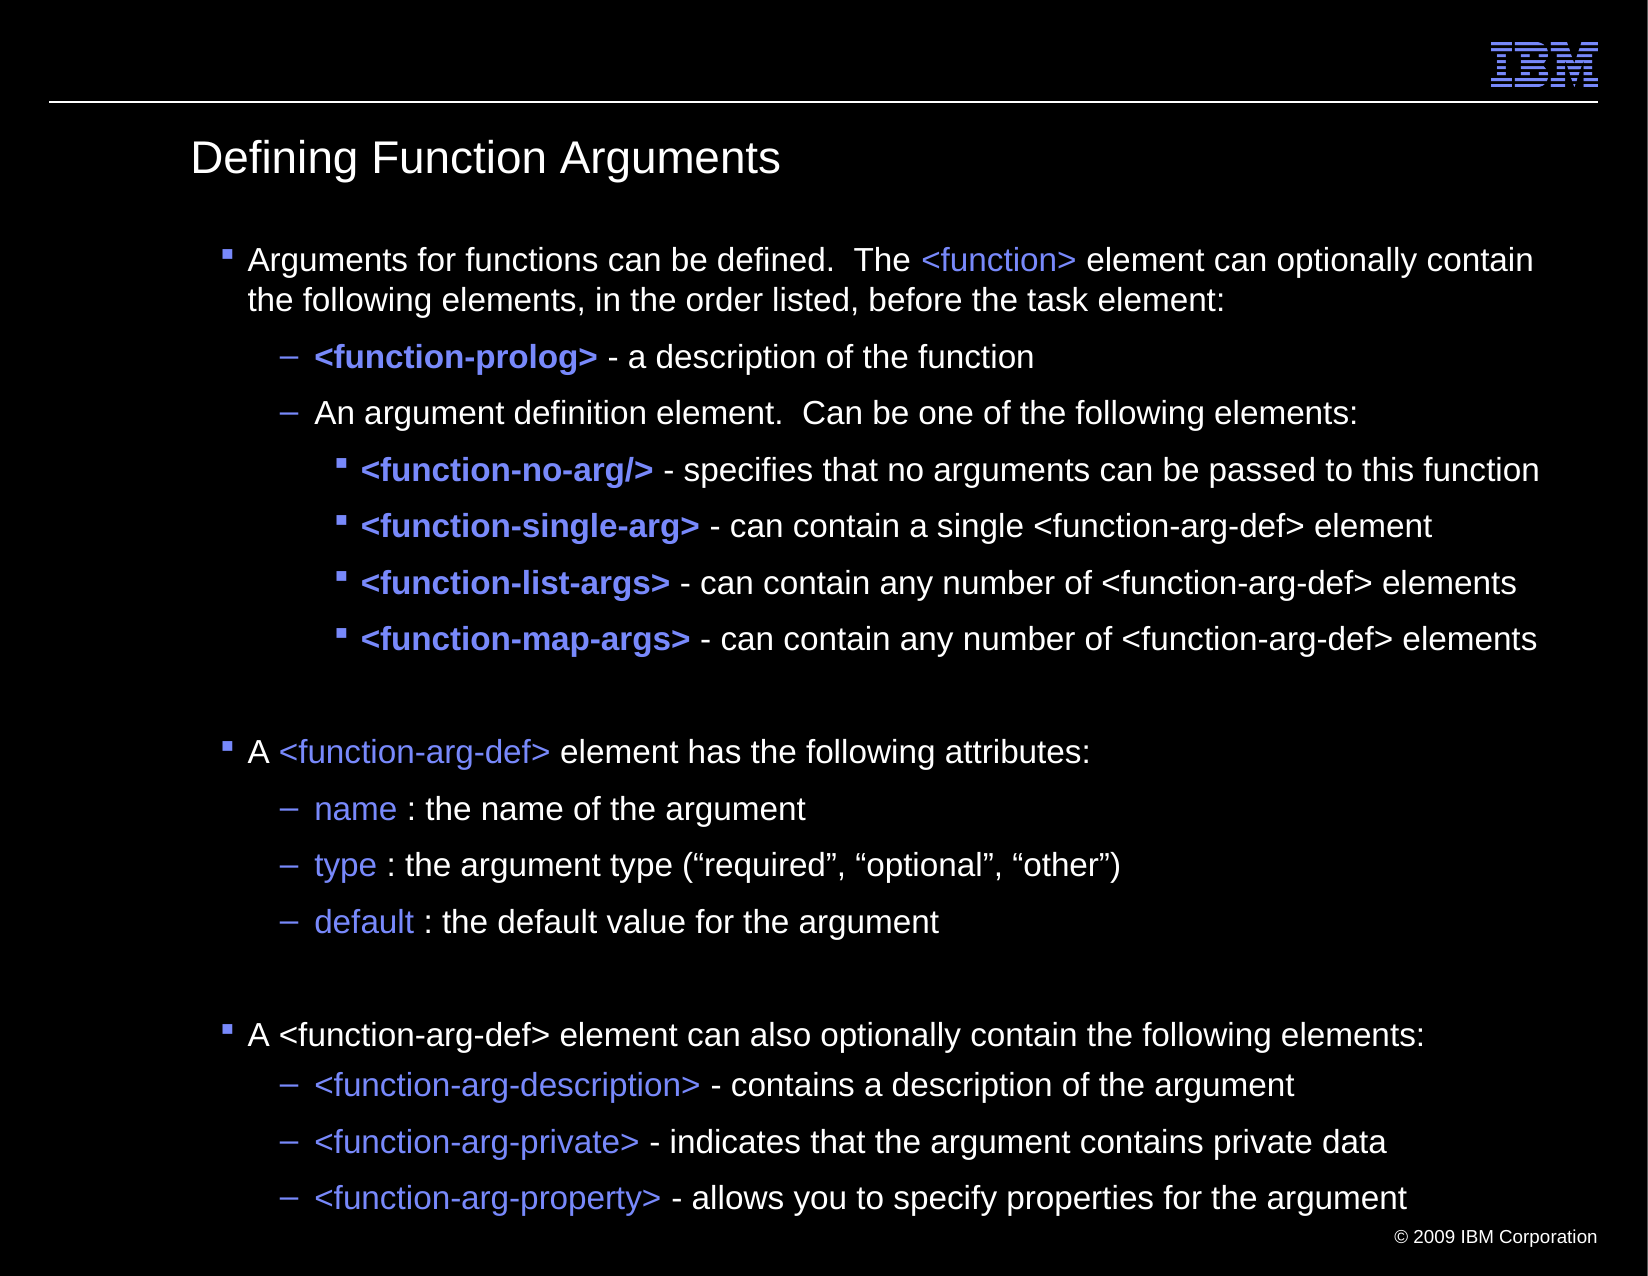

# Defining Function Arguments
Arguments for functions can be defined. The <function> element can optionally contain the following elements, in the order listed, before the task element:
<function-prolog> - a description of the function
An argument definition element. Can be one of the following elements:
<function-no-arg/> - specifies that no arguments can be passed to this function
<function-single-arg> - can contain a single <function-arg-def> element
<function-list-args> - can contain any number of <function-arg-def> elements
<function-map-args> - can contain any number of <function-arg-def> elements
A <function-arg-def> element has the following attributes:
name : the name of the argument
type : the argument type (“required”, “optional”, “other”)
default : the default value for the argument
A <function-arg-def> element can also optionally contain the following elements:
<function-arg-description> - contains a description of the argument
<function-arg-private> - indicates that the argument contains private data
<function-arg-property> - allows you to specify properties for the argument